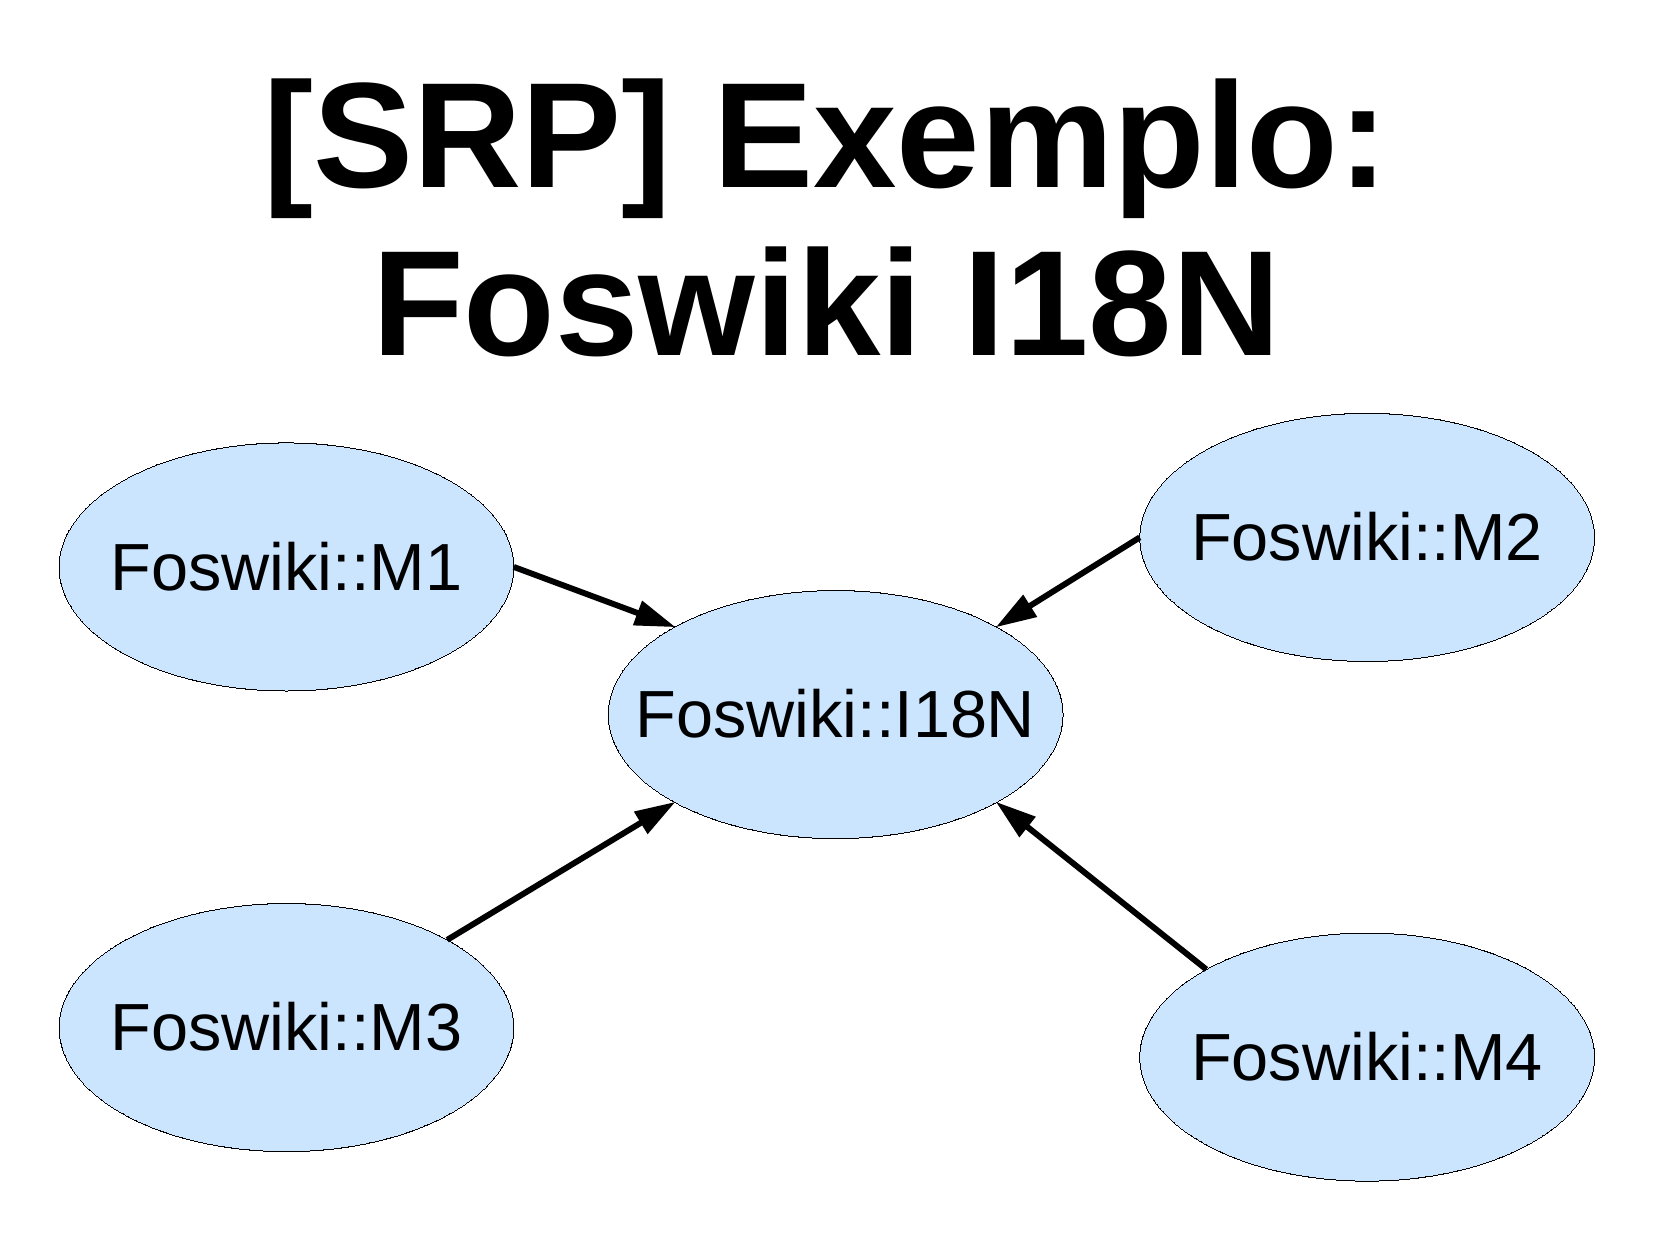

# [SRP] Exemplo: Foswiki I18N
Foswiki::M2
Foswiki::M1
Foswiki::I18N
Foswiki::M3
Foswiki::M4